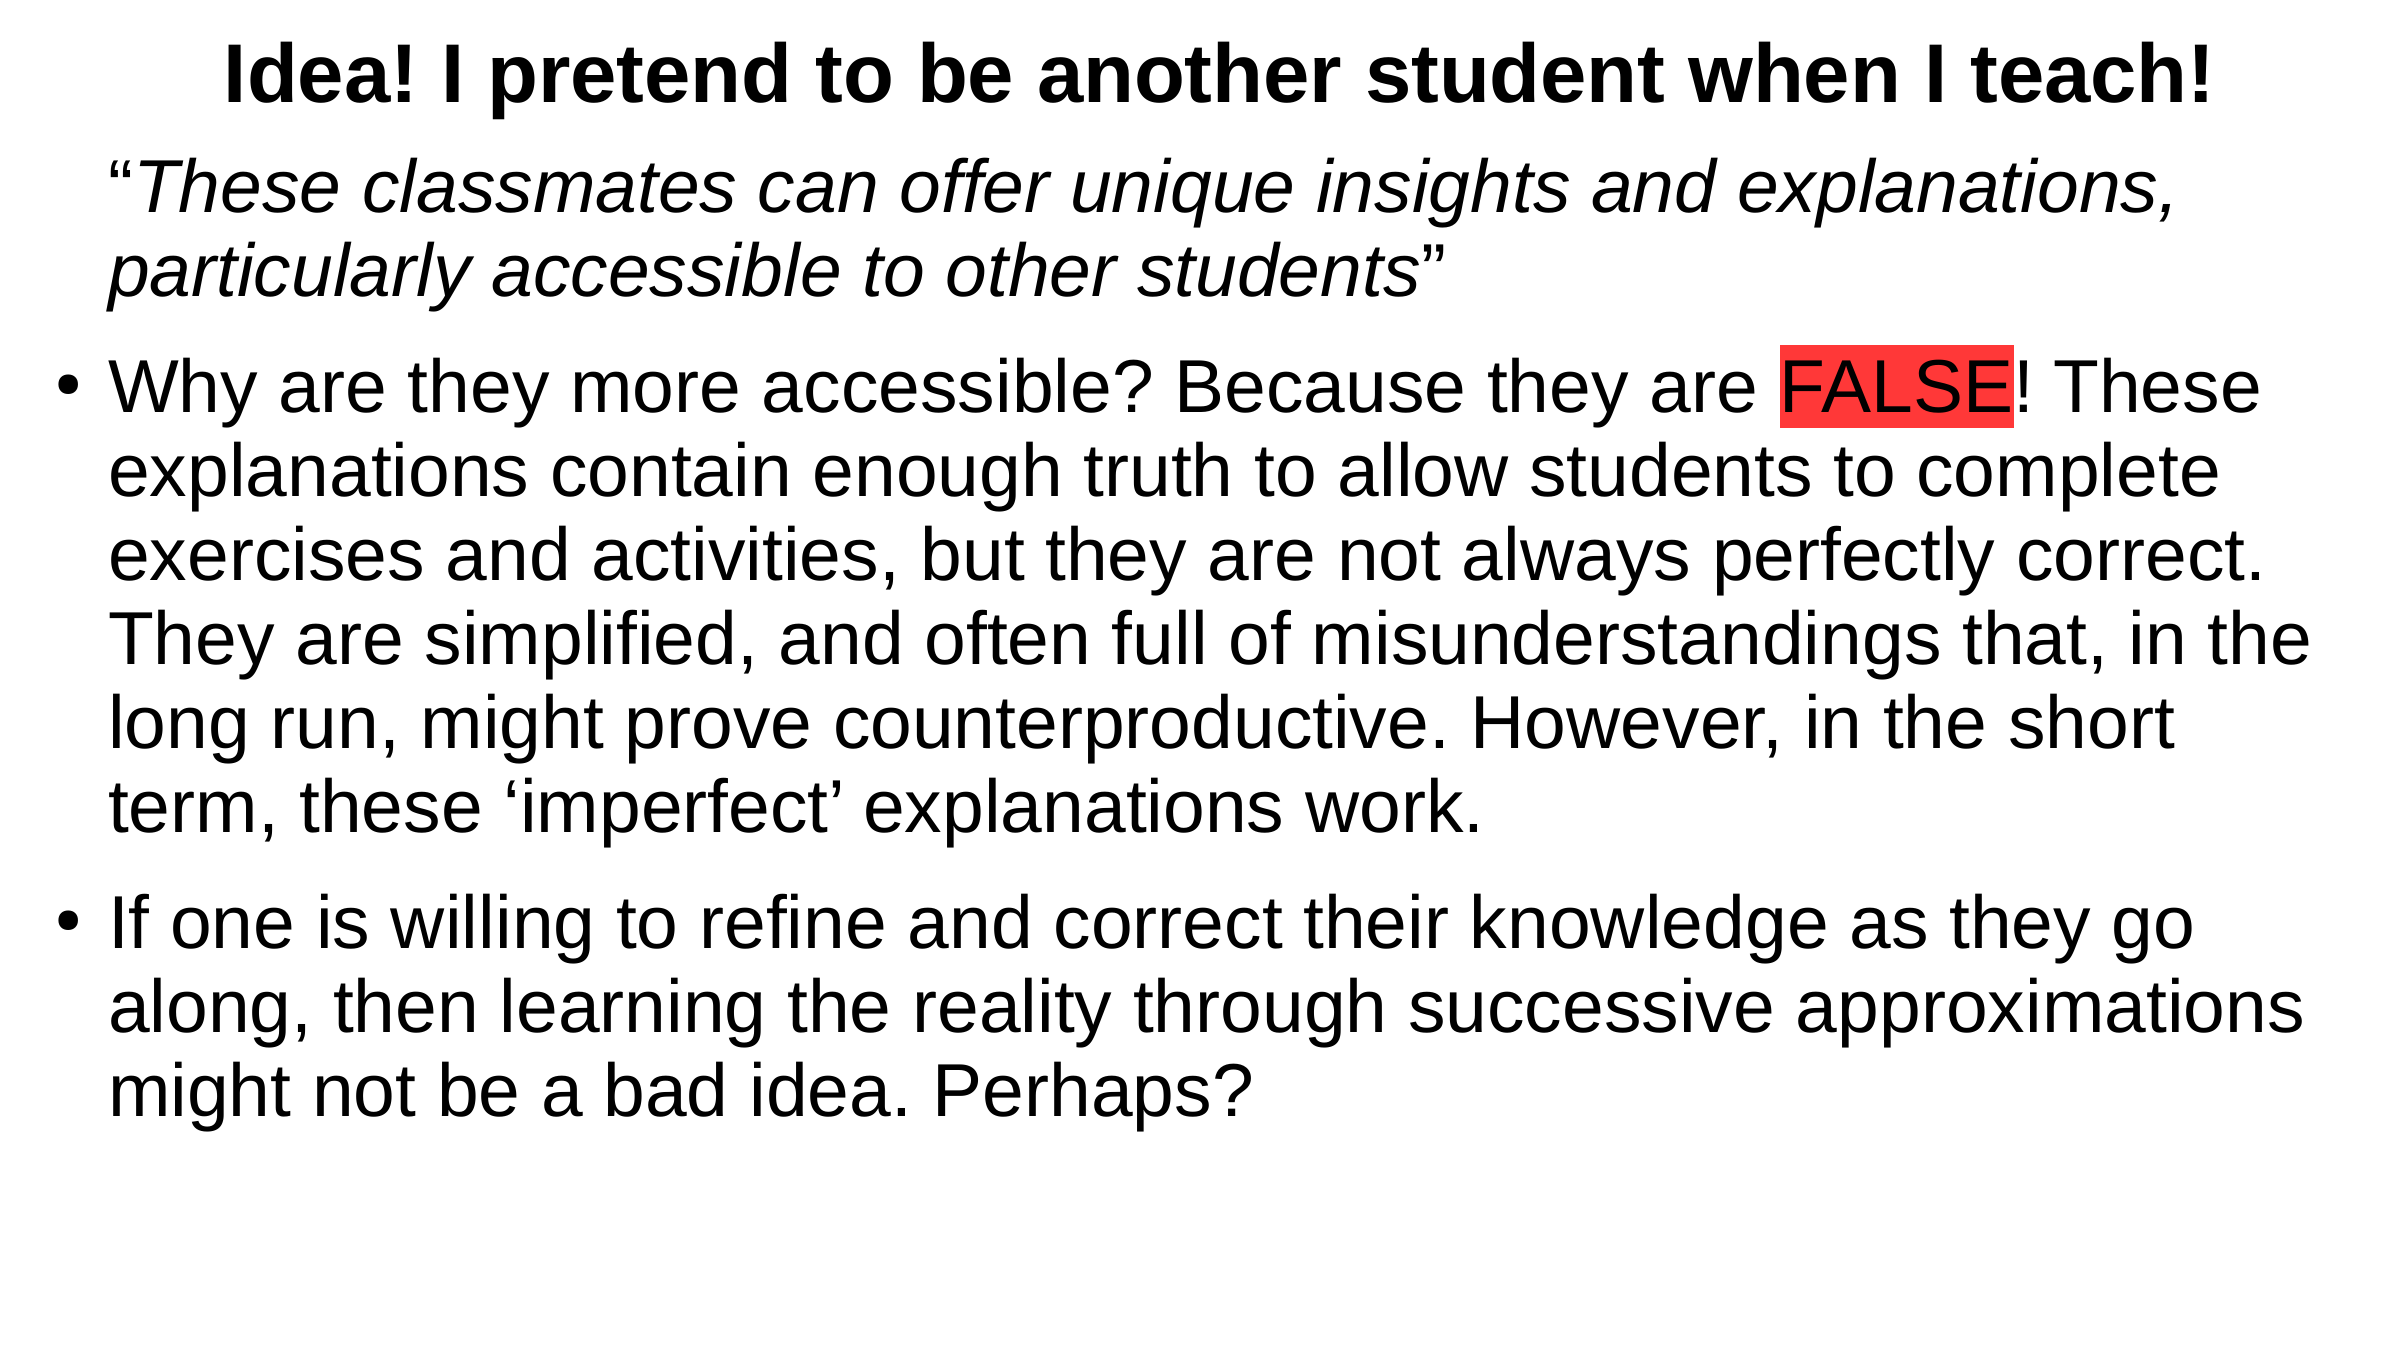

# Idea! I pretend to be another student when I teach!
“These classmates can offer unique insights and explanations, particularly accessible to other students”
Why are they more accessible? Because they are FALSE! These explanations contain enough truth to allow students to complete exercises and activities, but they are not always perfectly correct. They are simplified, and often full of misunderstandings that, in the long run, might prove counterproductive. However, in the short term, these ‘imperfect’ explanations work.
If one is willing to refine and correct their knowledge as they go along, then learning the reality through successive approximations might not be a bad idea. Perhaps?